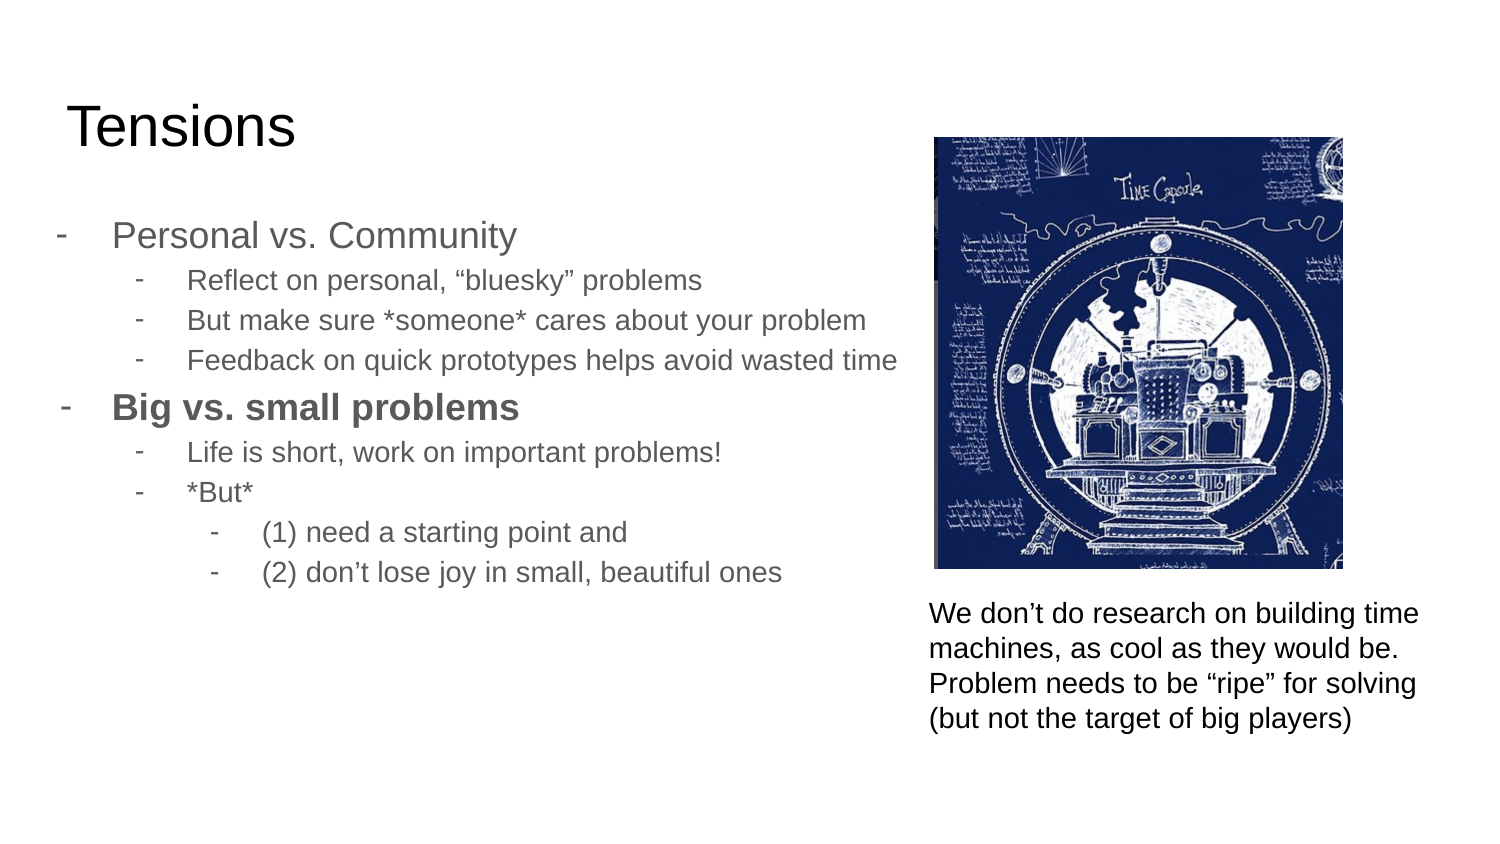

# Tensions
Personal vs. Community
Reflect on personal, “bluesky” problems
But make sure *someone* cares about your problem
Feedback on quick prototypes helps avoid wasted time
Big vs. small problems
Life is short, work on important problems!
*But*
(1) need a starting point and
(2) don’t lose joy in small, beautiful ones
We don’t do research on building time machines, as cool as they would be. Problem needs to be “ripe” for solving (but not the target of big players)